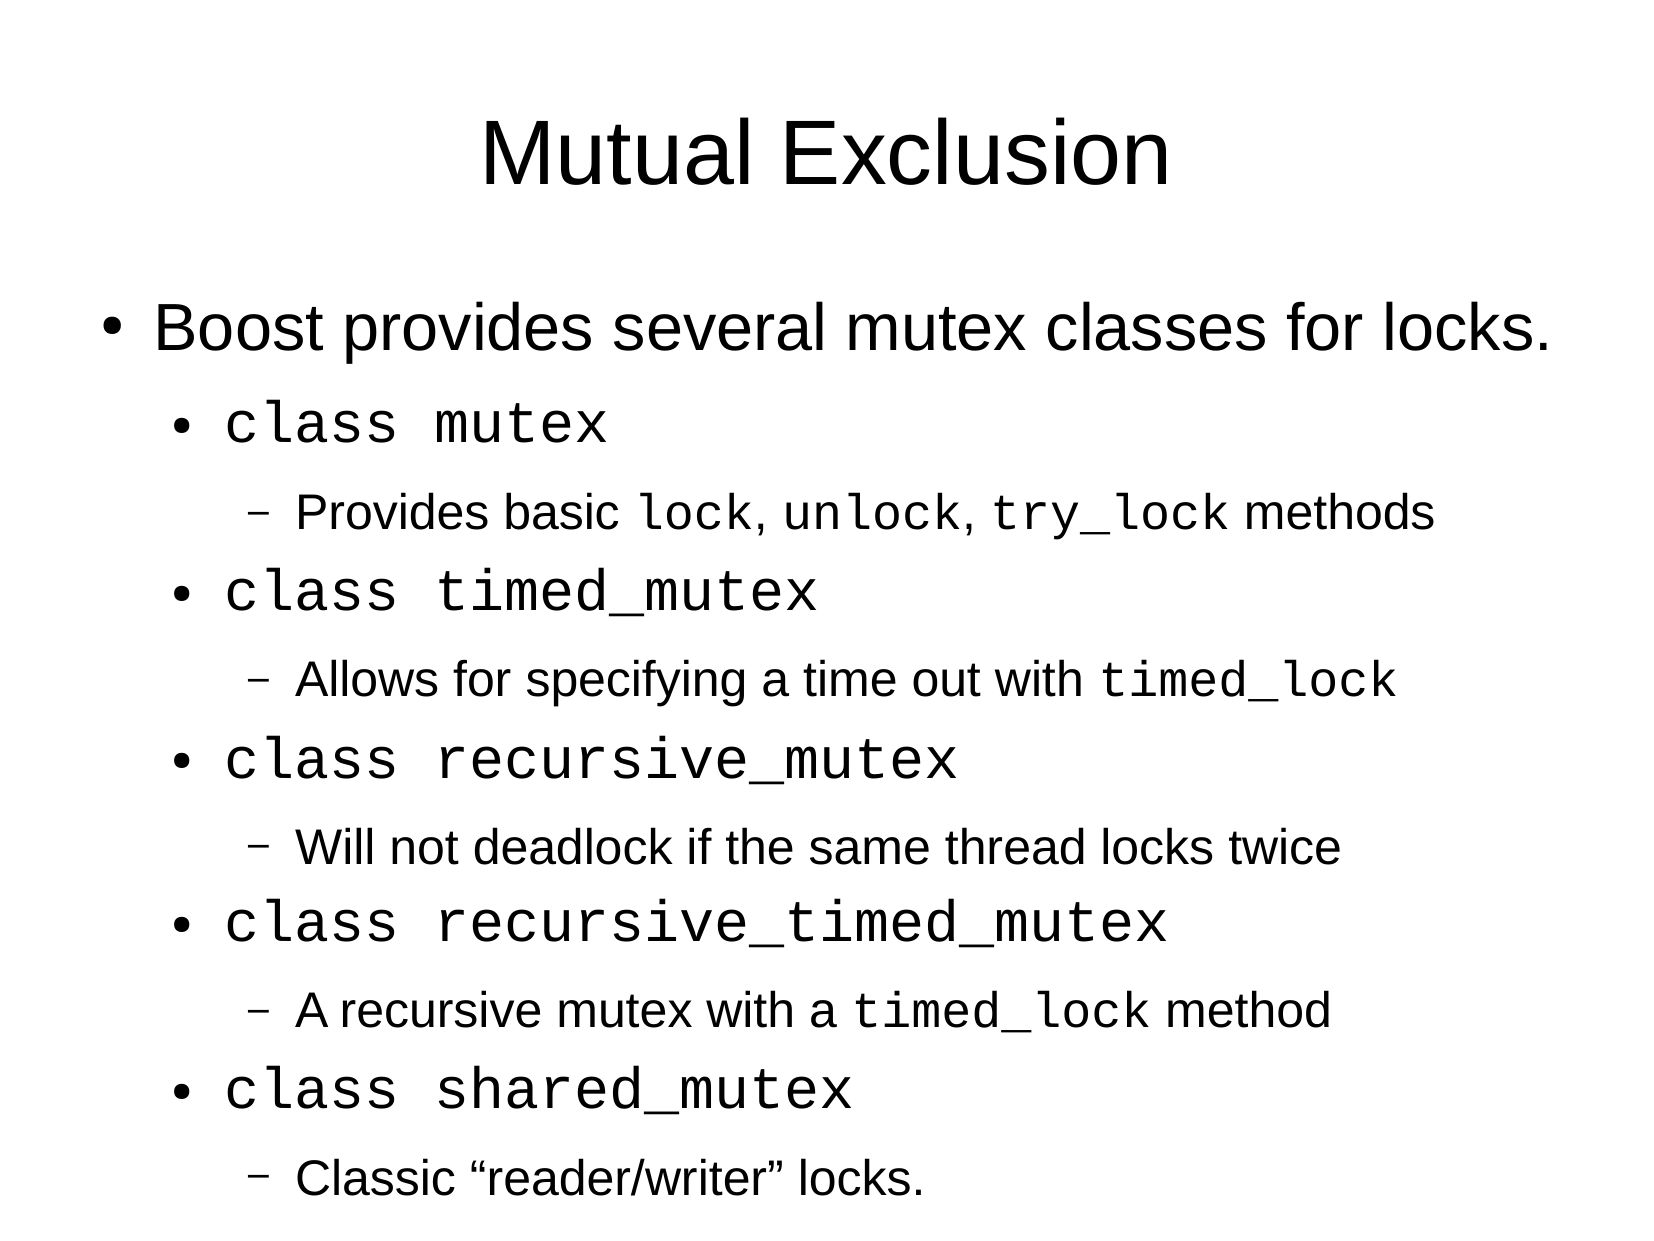

# Mutual Exclusion
Boost provides several mutex classes for locks.
class mutex
Provides basic lock, unlock, try_lock methods
class timed_mutex
Allows for specifying a time out with timed_lock
class recursive_mutex
Will not deadlock if the same thread locks twice
class recursive_timed_mutex
A recursive mutex with a timed_lock method
class shared_mutex
Classic “reader/writer” locks.